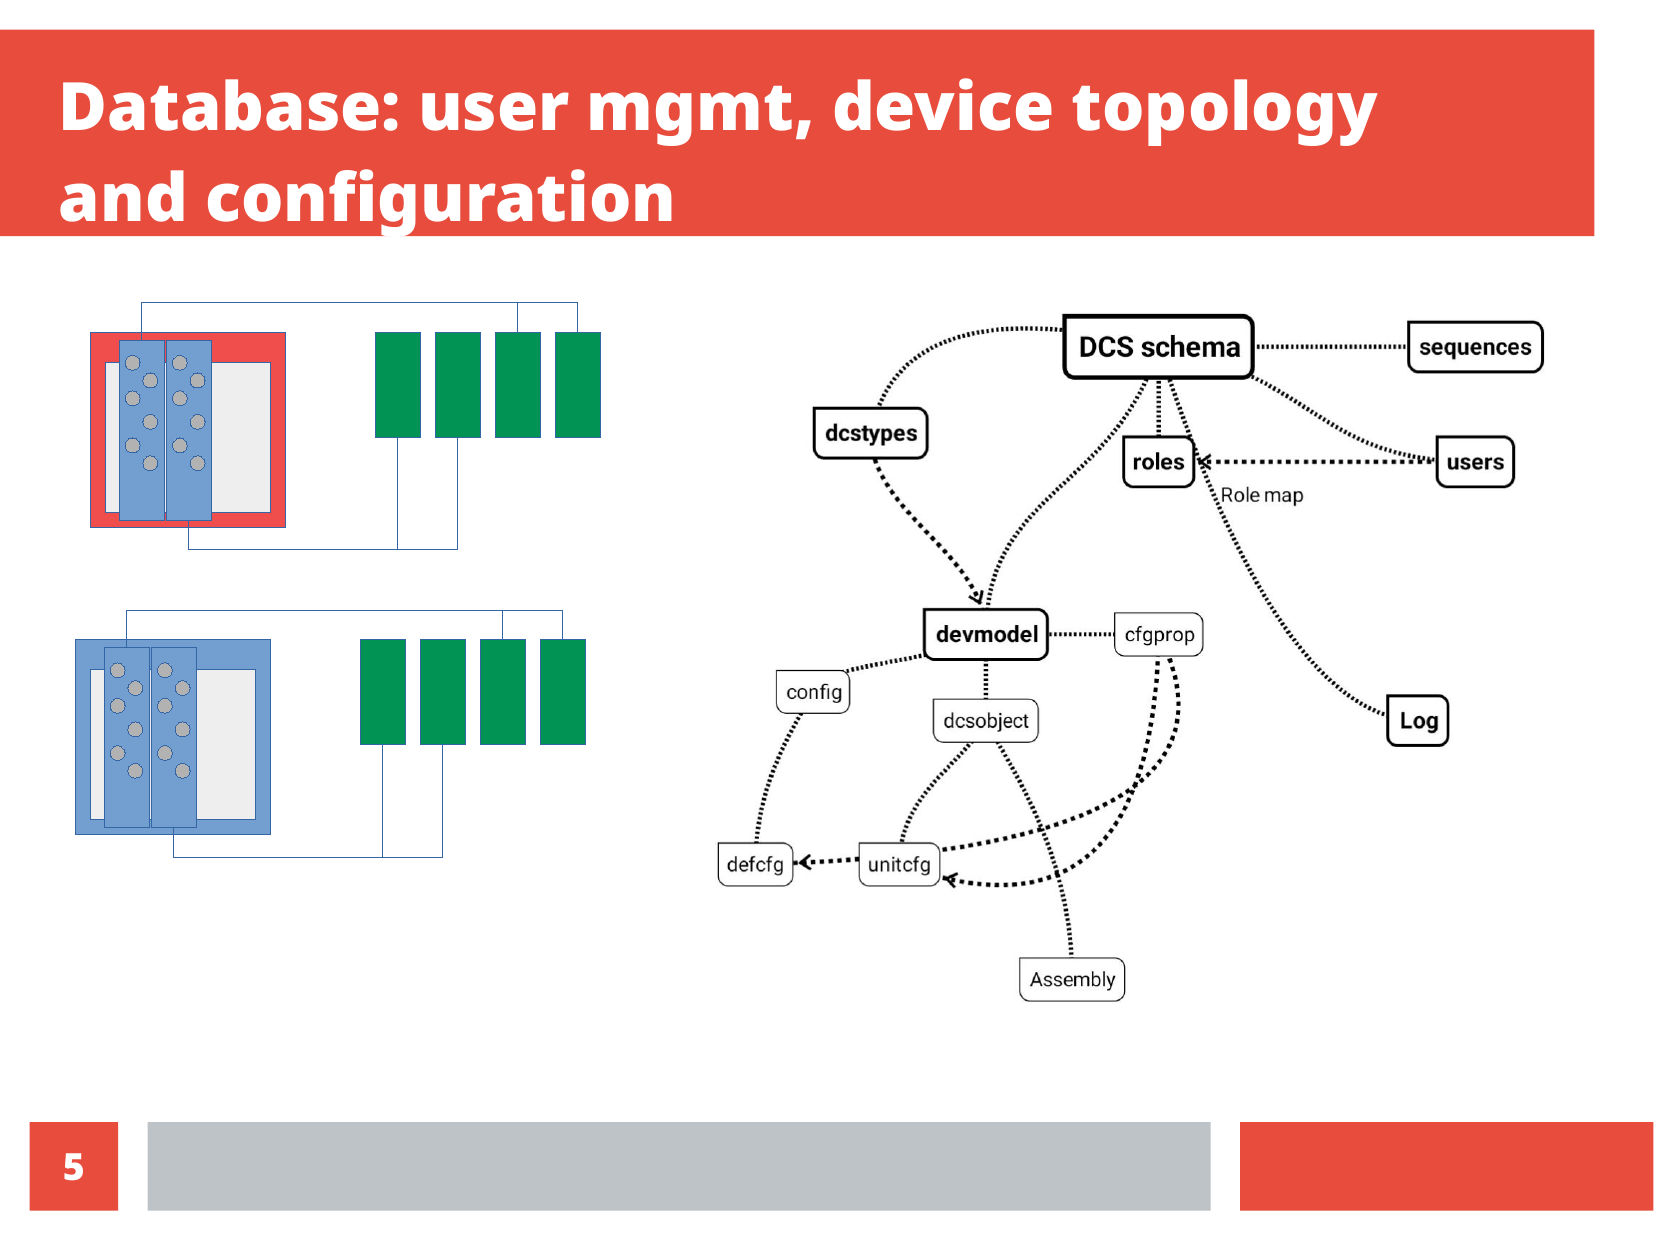

# Database: user mgmt, device topology and configuration
5